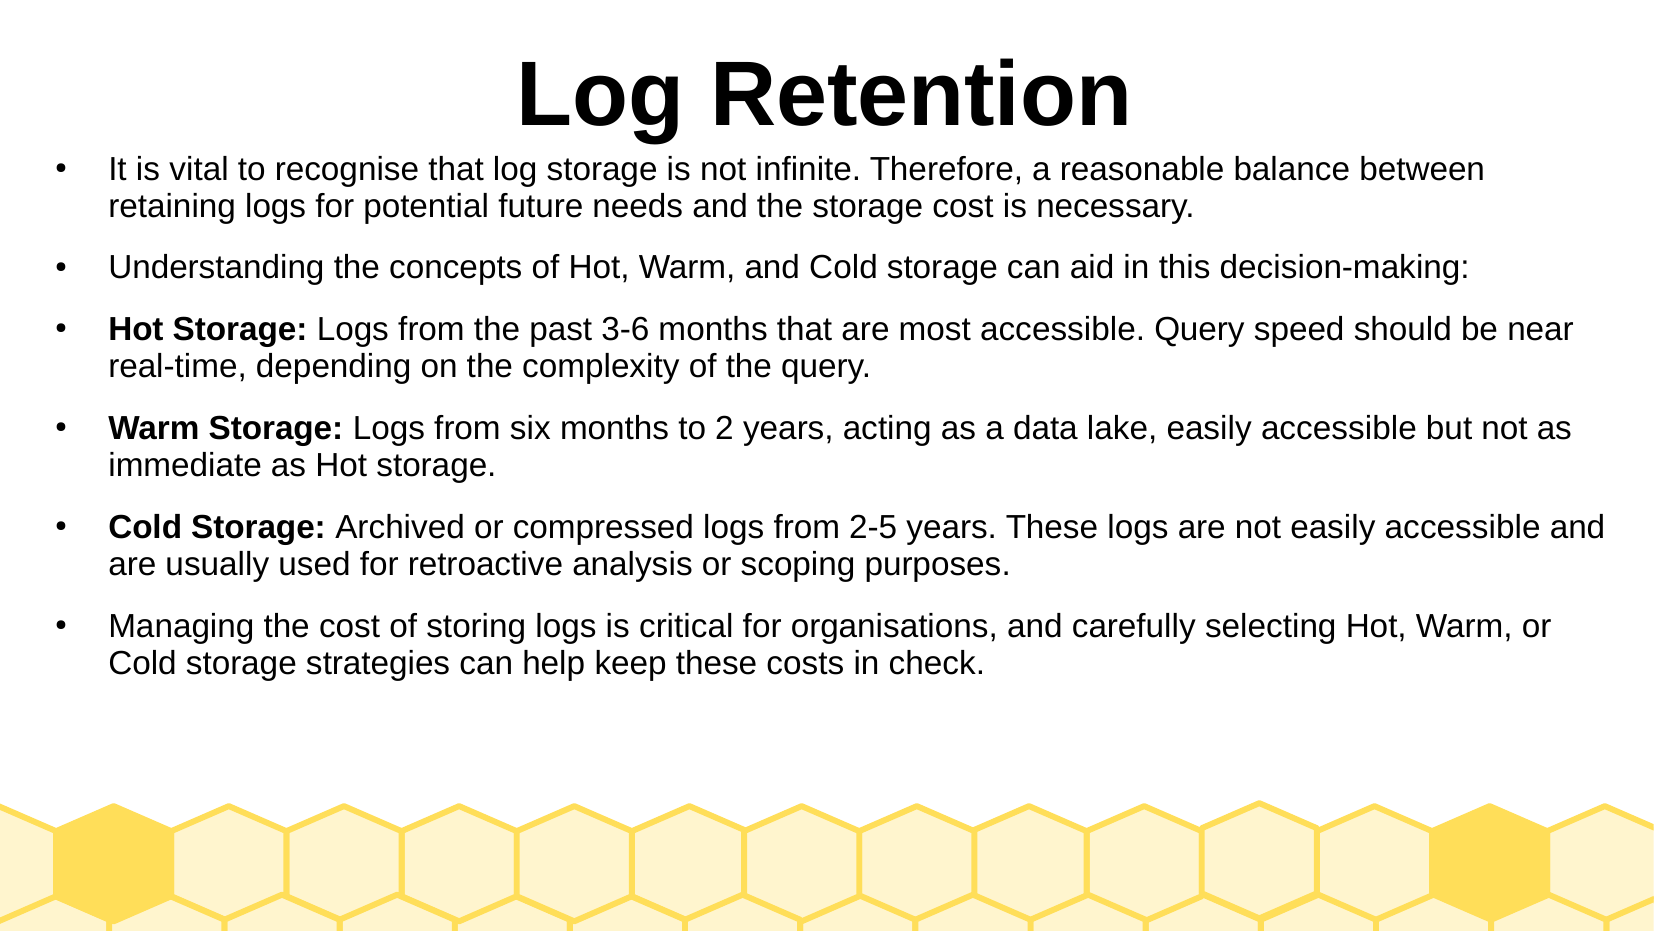

# Log Retention
It is vital to recognise that log storage is not infinite. Therefore, a reasonable balance between retaining logs for potential future needs and the storage cost is necessary.
Understanding the concepts of Hot, Warm, and Cold storage can aid in this decision-making:
Hot Storage: Logs from the past 3-6 months that are most accessible. Query speed should be near real-time, depending on the complexity of the query.
Warm Storage: Logs from six months to 2 years, acting as a data lake, easily accessible but not as immediate as Hot storage.
Cold Storage: Archived or compressed logs from 2-5 years. These logs are not easily accessible and are usually used for retroactive analysis or scoping purposes.
Managing the cost of storing logs is critical for organisations, and carefully selecting Hot, Warm, or Cold storage strategies can help keep these costs in check.